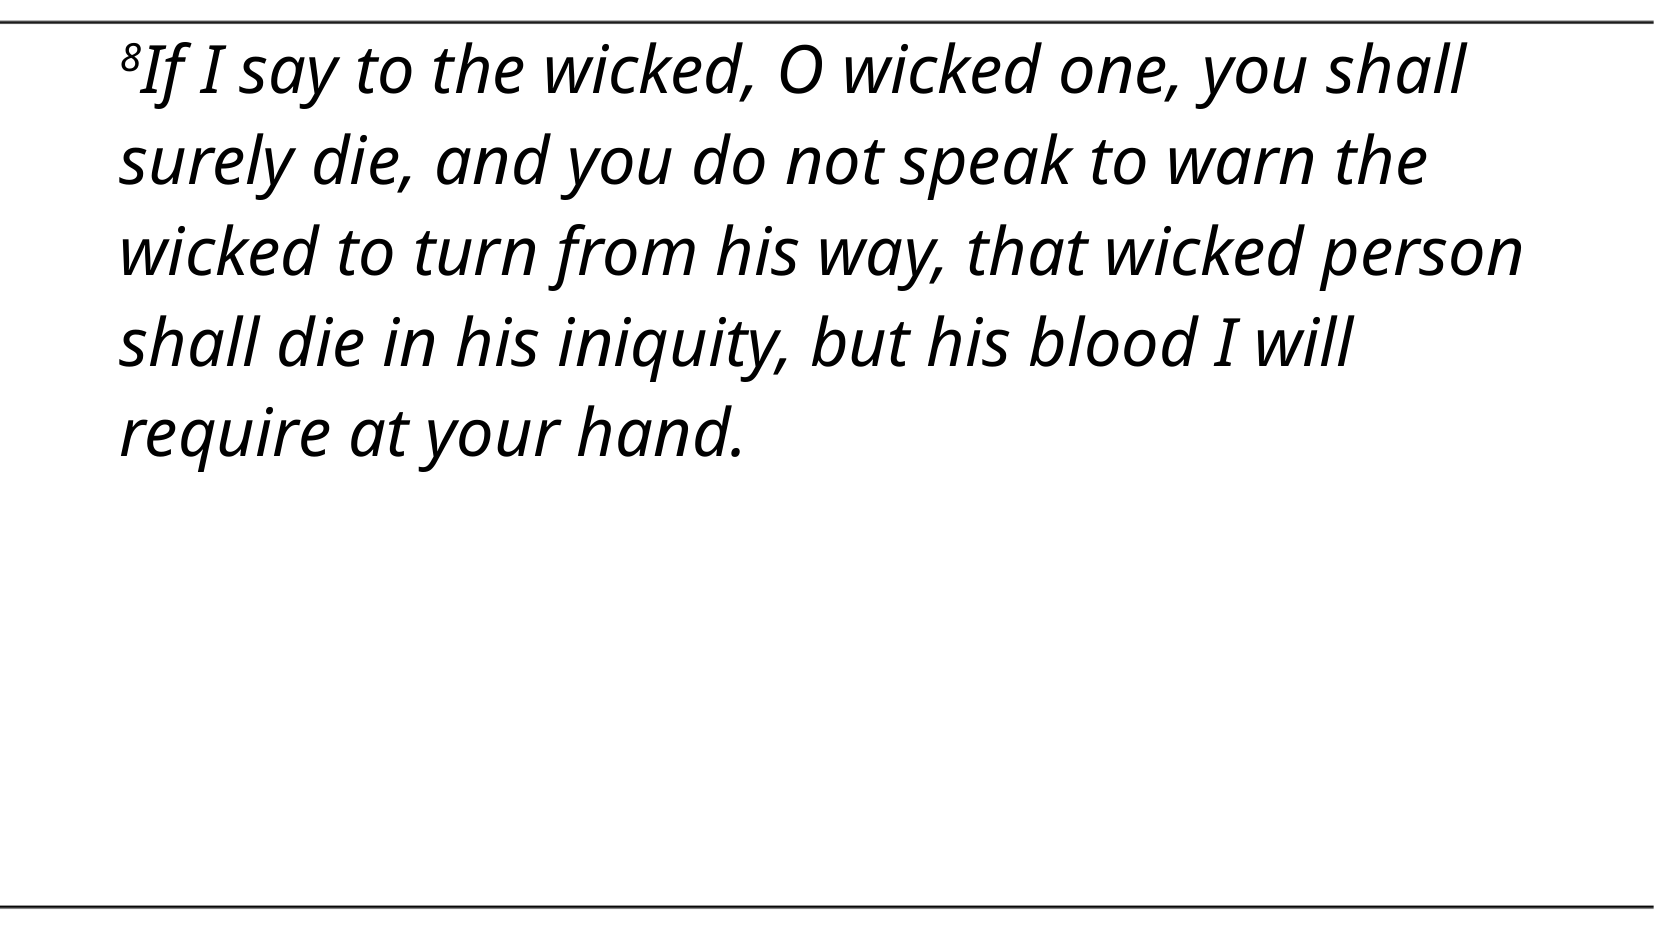

8If I say to the wicked, O wicked one, you shall surely die, and you do not speak to warn the wicked to turn from his way, that wicked person shall die in his iniquity, but his blood I will require at your hand.